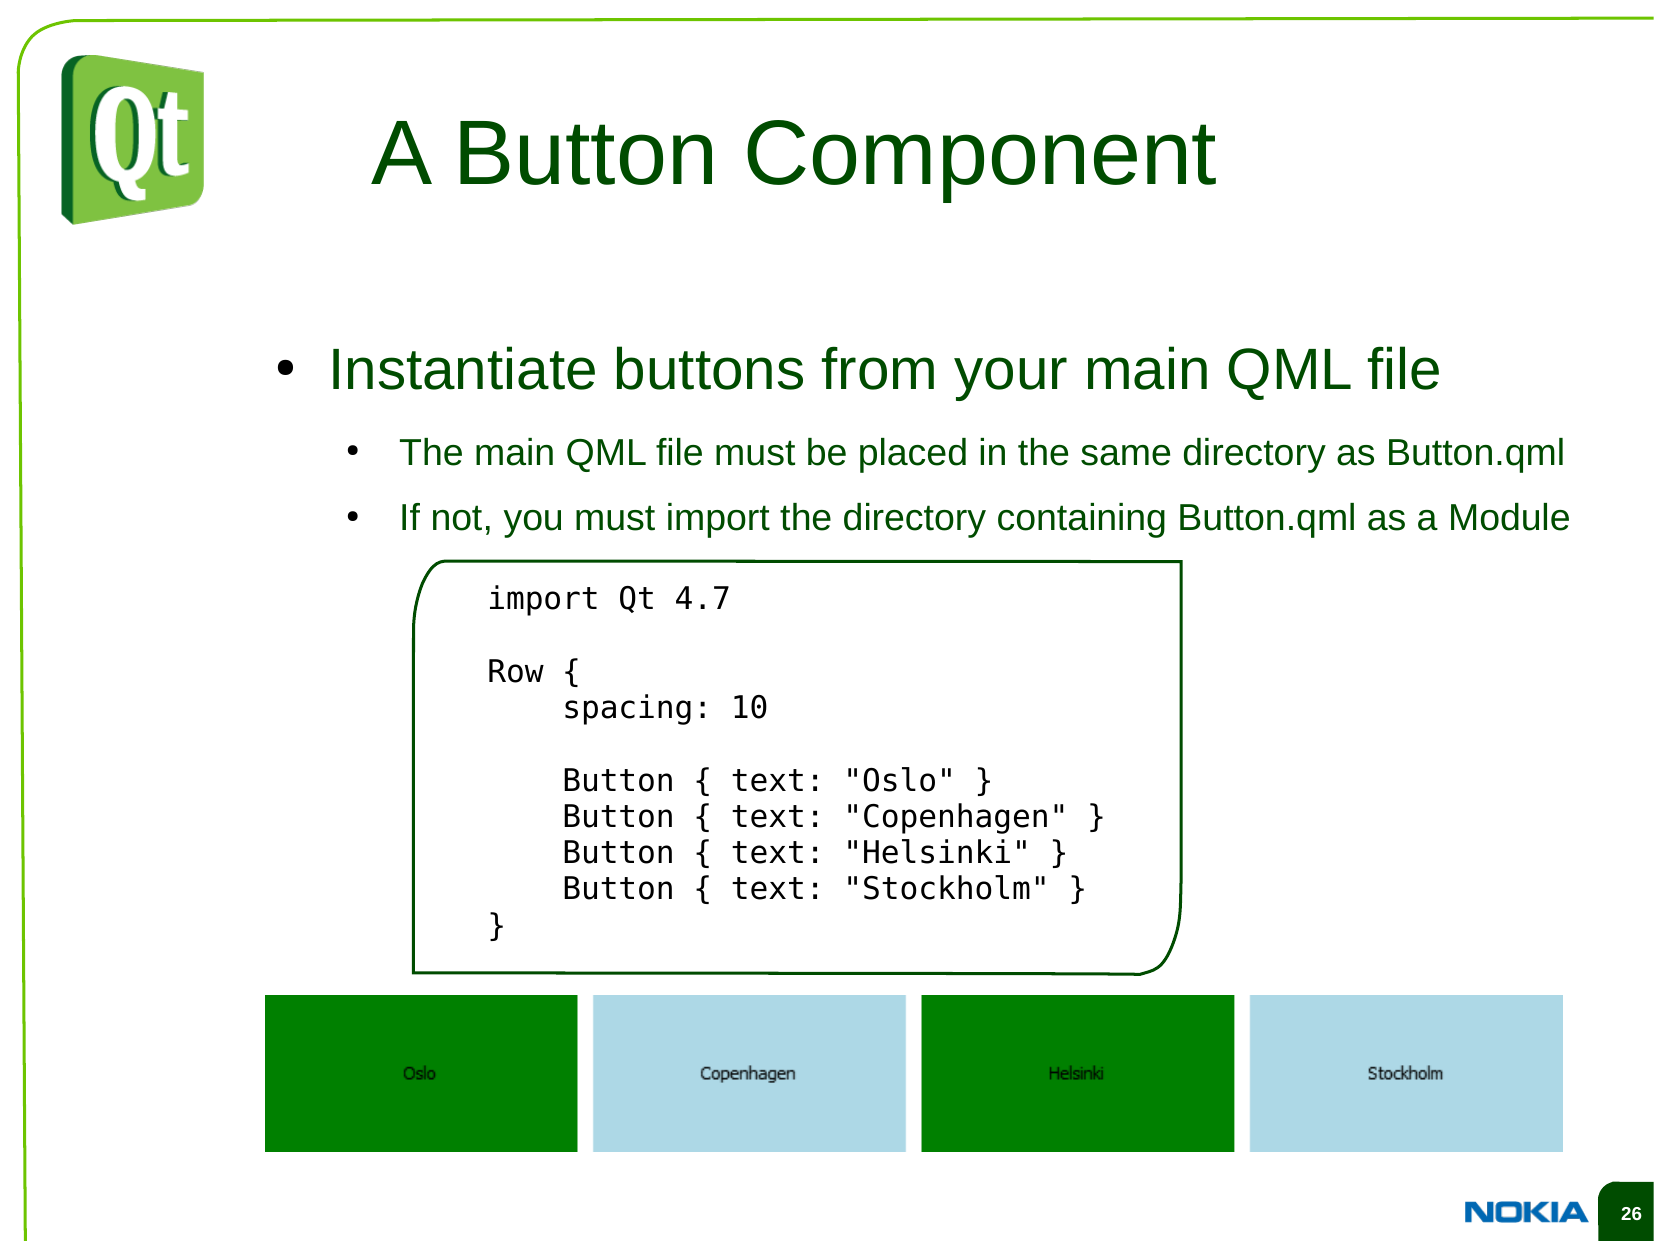

# A Button Component
Instantiate buttons from your main QML file
The main QML file must be placed in the same directory as Button.qml
If not, you must import the directory containing Button.qml as a Module
import Qt 4.7
Row {
 spacing: 10
 Button { text: "Oslo" }
 Button { text: "Copenhagen" }
 Button { text: "Helsinki" }
 Button { text: "Stockholm" }
}